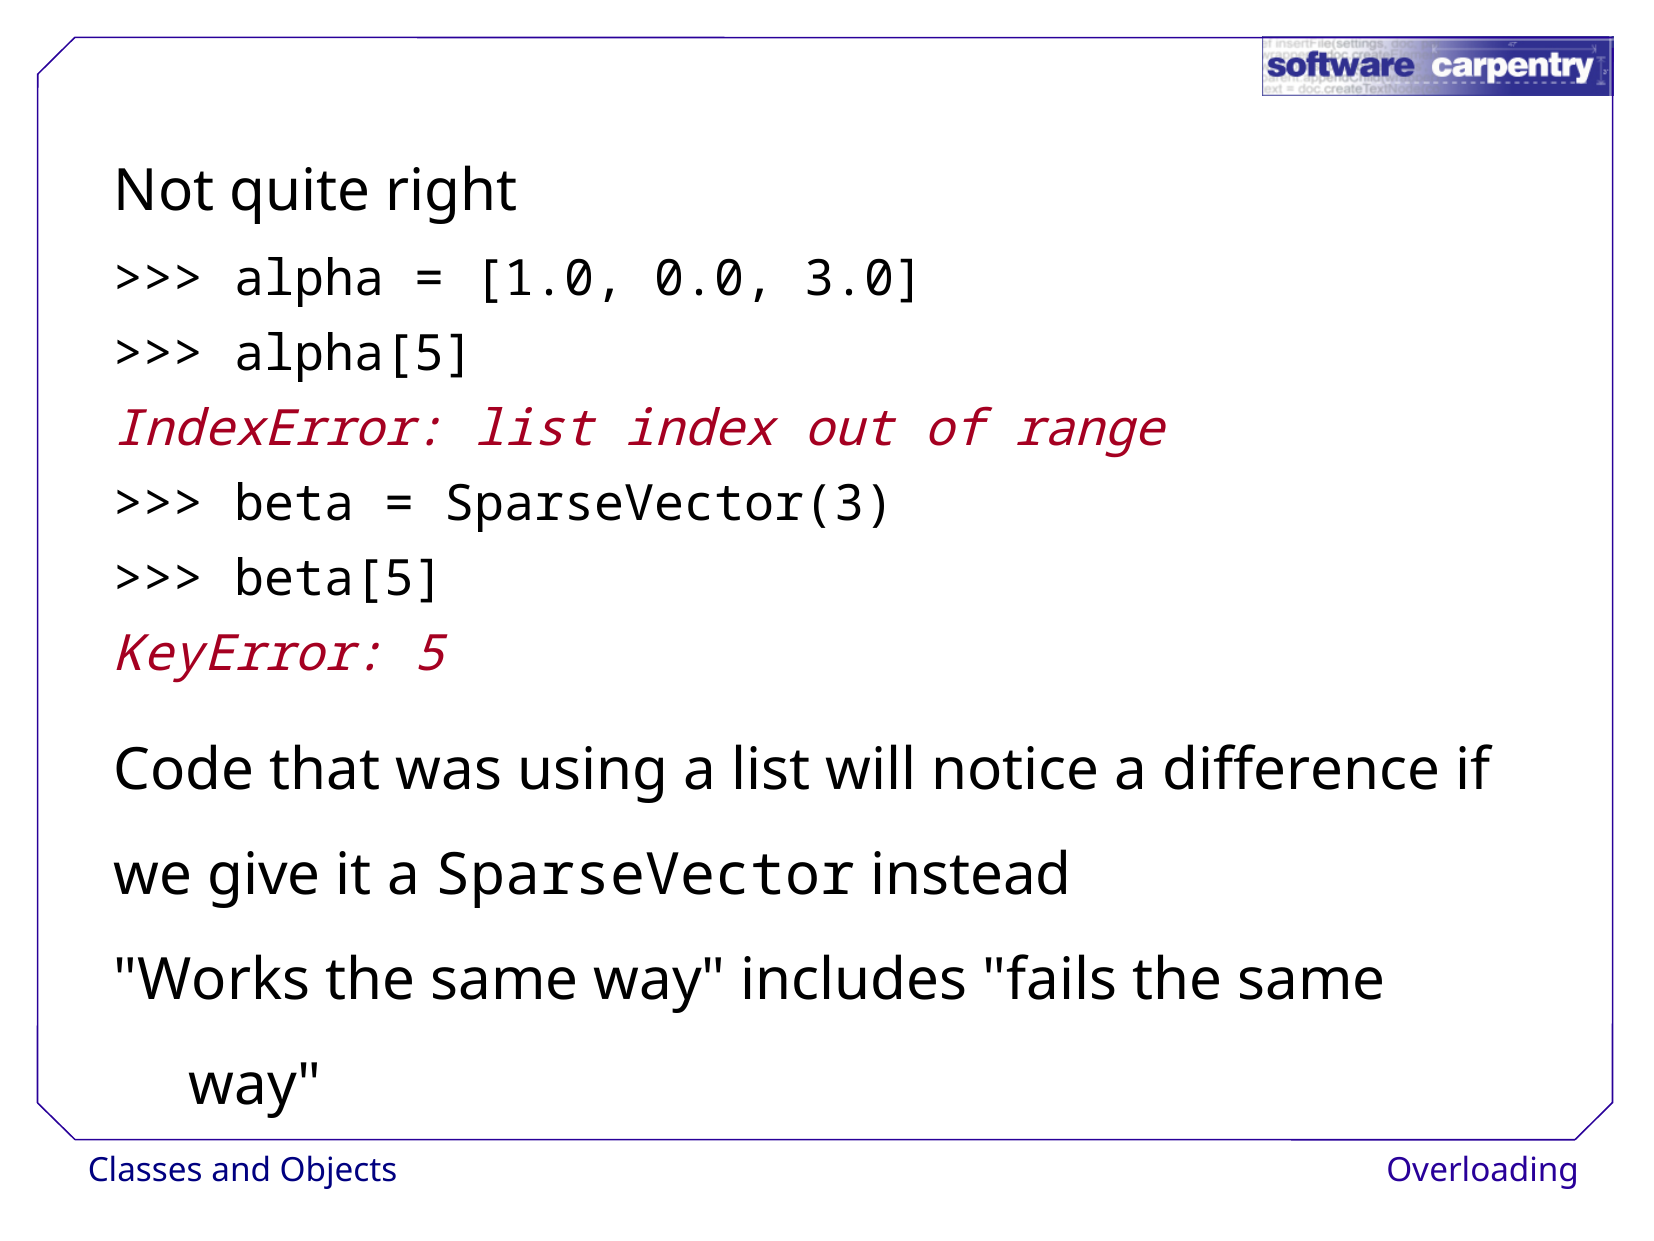

Not quite right
>>> alpha = [1.0, 0.0, 3.0]
>>> alpha[5]
IndexError: list index out of range
>>> beta = SparseVector(3)
>>> beta[5]
KeyError: 5
Code that was using a list will notice a difference if
we give it a SparseVector instead
"Works the same way" includes "fails the same way"